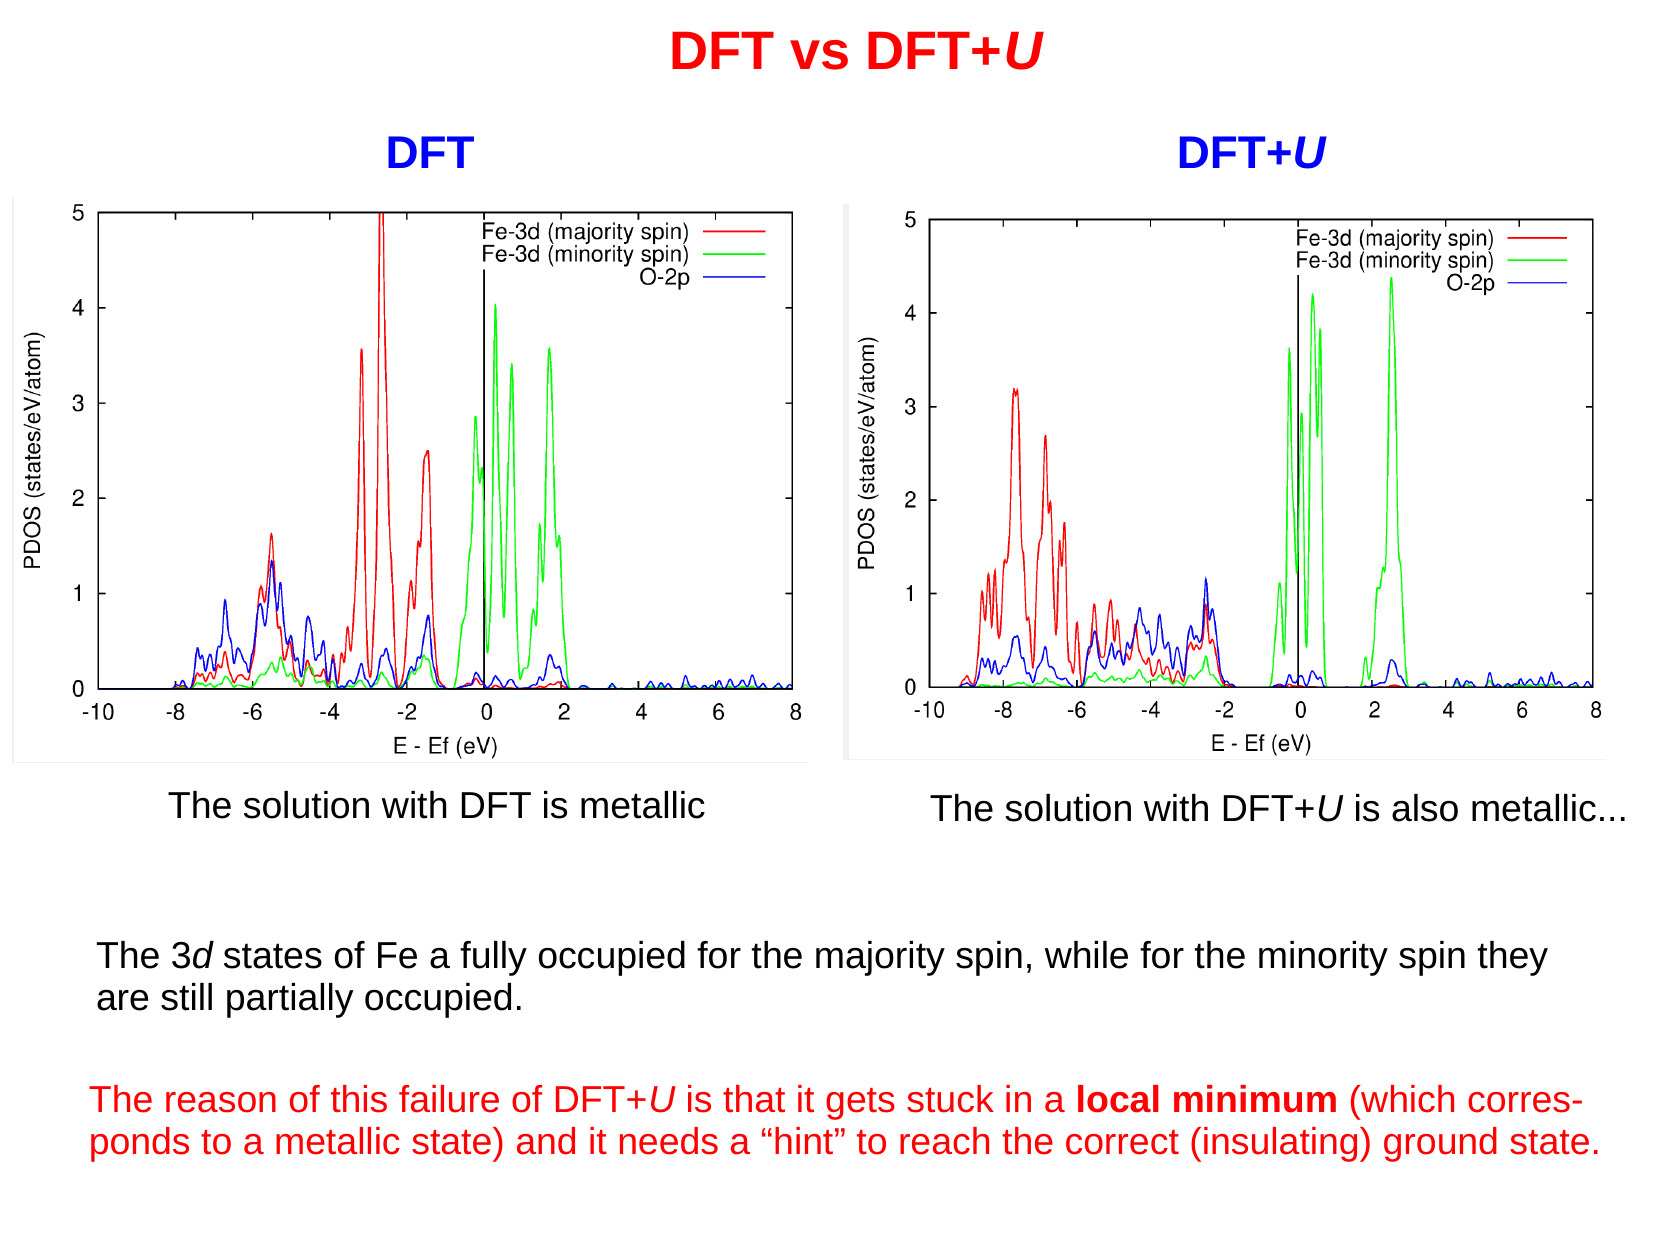

# DFT vs DFT+U
DFT
DFT+U
The solution with DFT is metallic
The solution with DFT+U is also metallic...
The 3d states of Fe a fully occupied for the majority spin, while for the minority spin they are still partially occupied.
The reason of this failure of DFT+U is that it gets stuck in a local minimum (which corres- ponds to a metallic state) and it needs a “hint” to reach the correct (insulating) ground state.